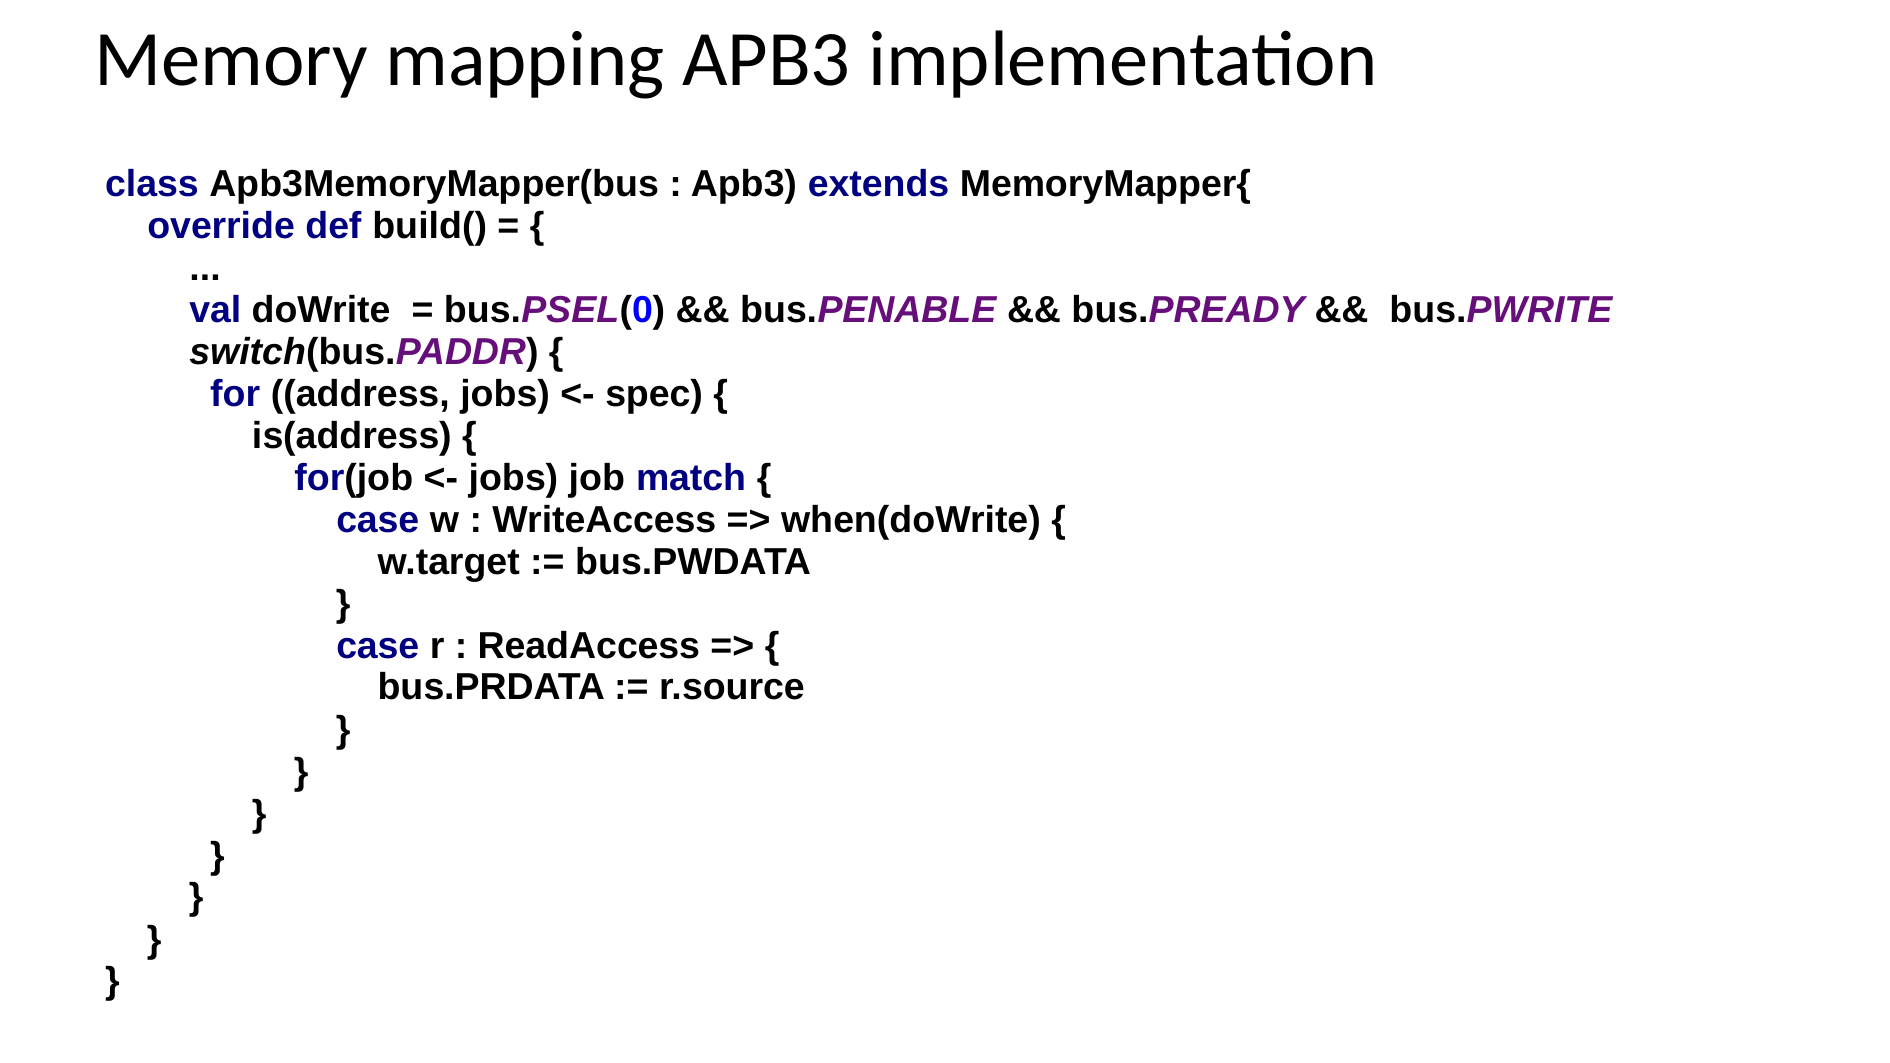

# Memory mapping APB3 implementation
class Apb3MemoryMapper(bus : Apb3) extends MemoryMapper{
 override def build() = {
 ...
 val doWrite = bus.PSEL(0) && bus.PENABLE && bus.PREADY && bus.PWRITE
 switch(bus.PADDR) {
 for ((address, jobs) <- spec) {
 is(address) {
 for(job <- jobs) job match {
 case w : WriteAccess => when(doWrite) {
 w.target := bus.PWDATA
 }
 case r : ReadAccess => {
 bus.PRDATA := r.source
 }
 }
 }
 }
 }
 }
}